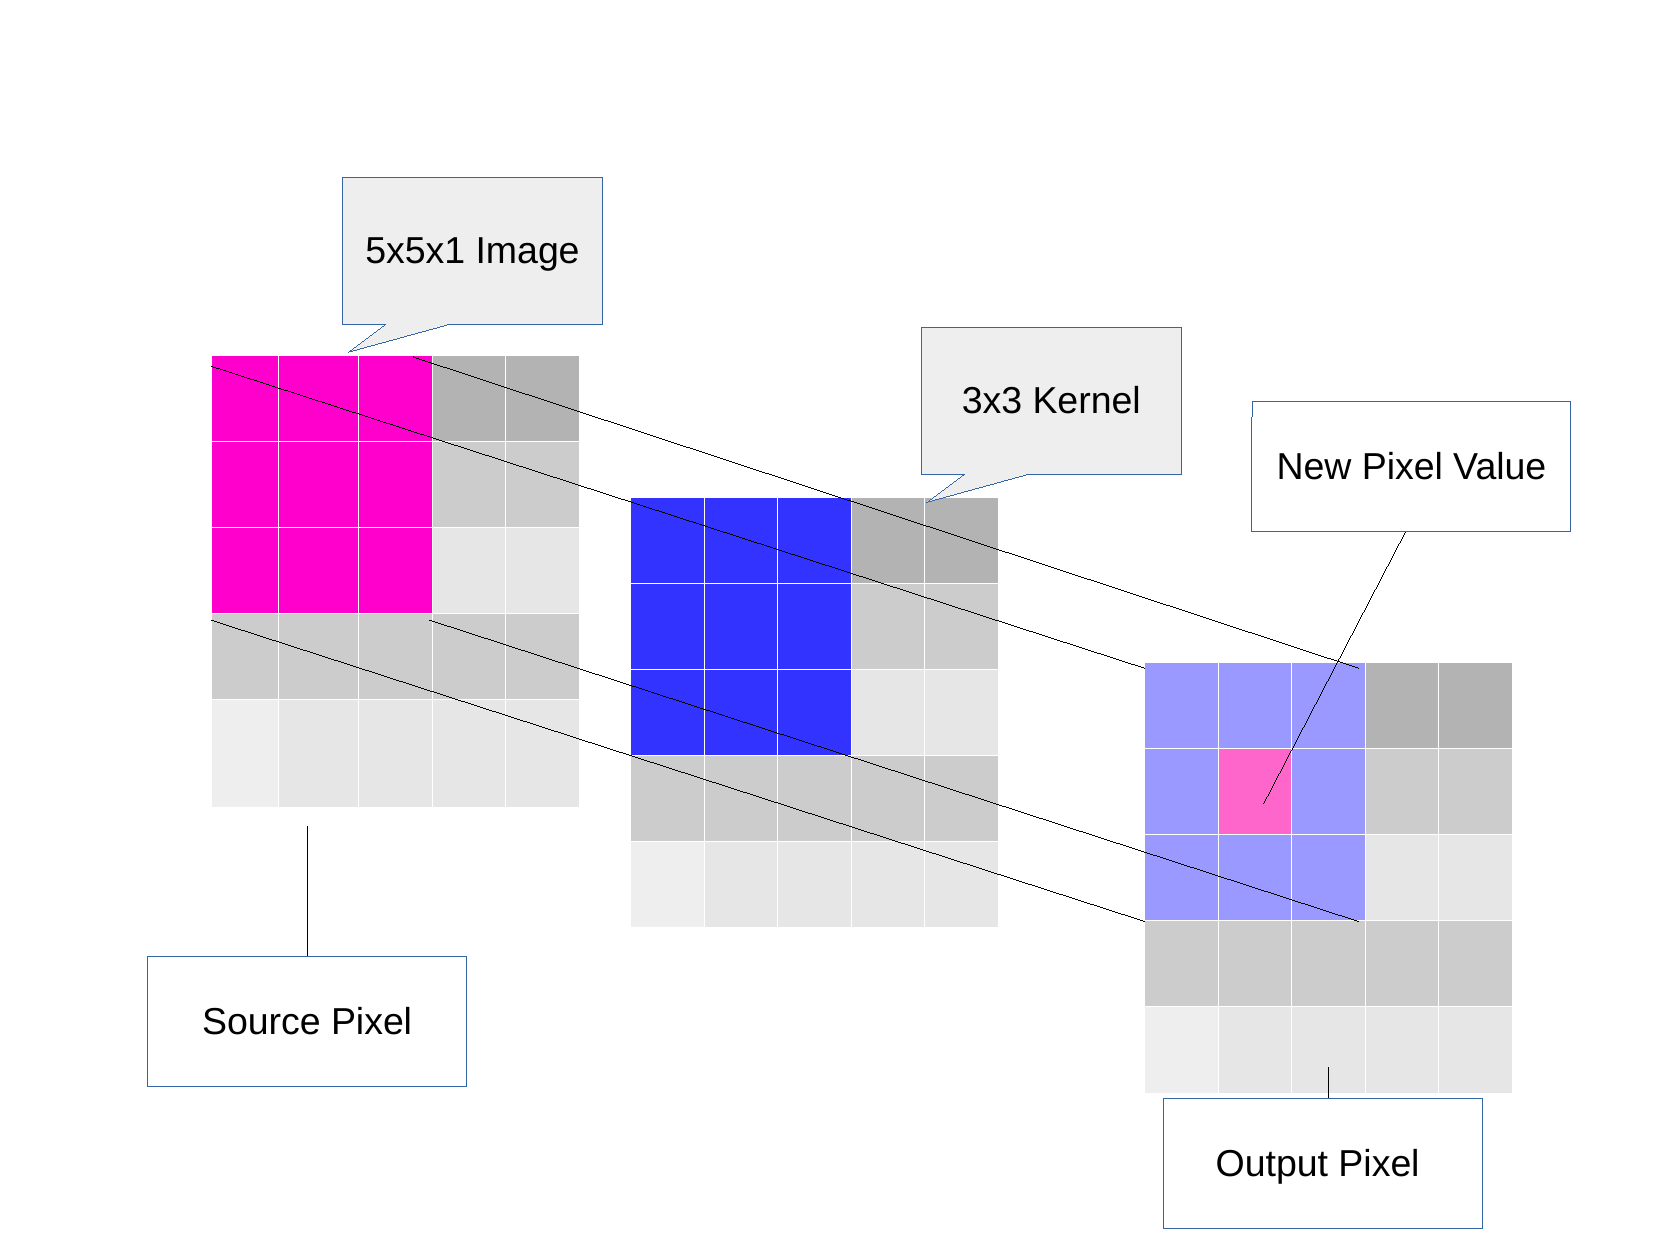

#
5x5x1 Image
3x3 Kernel
| | | | | |
| --- | --- | --- | --- | --- |
| | | | | |
| | | | | |
| | | | | |
| | | | | |
New Pixel Value
| | | | | |
| --- | --- | --- | --- | --- |
| | | | | |
| | | | | |
| | | | | |
| | | | | |
| | | | | |
| --- | --- | --- | --- | --- |
| | | | | |
| | | | | |
| | | | | |
| | | | | |
Source Pixel
Output Pixel